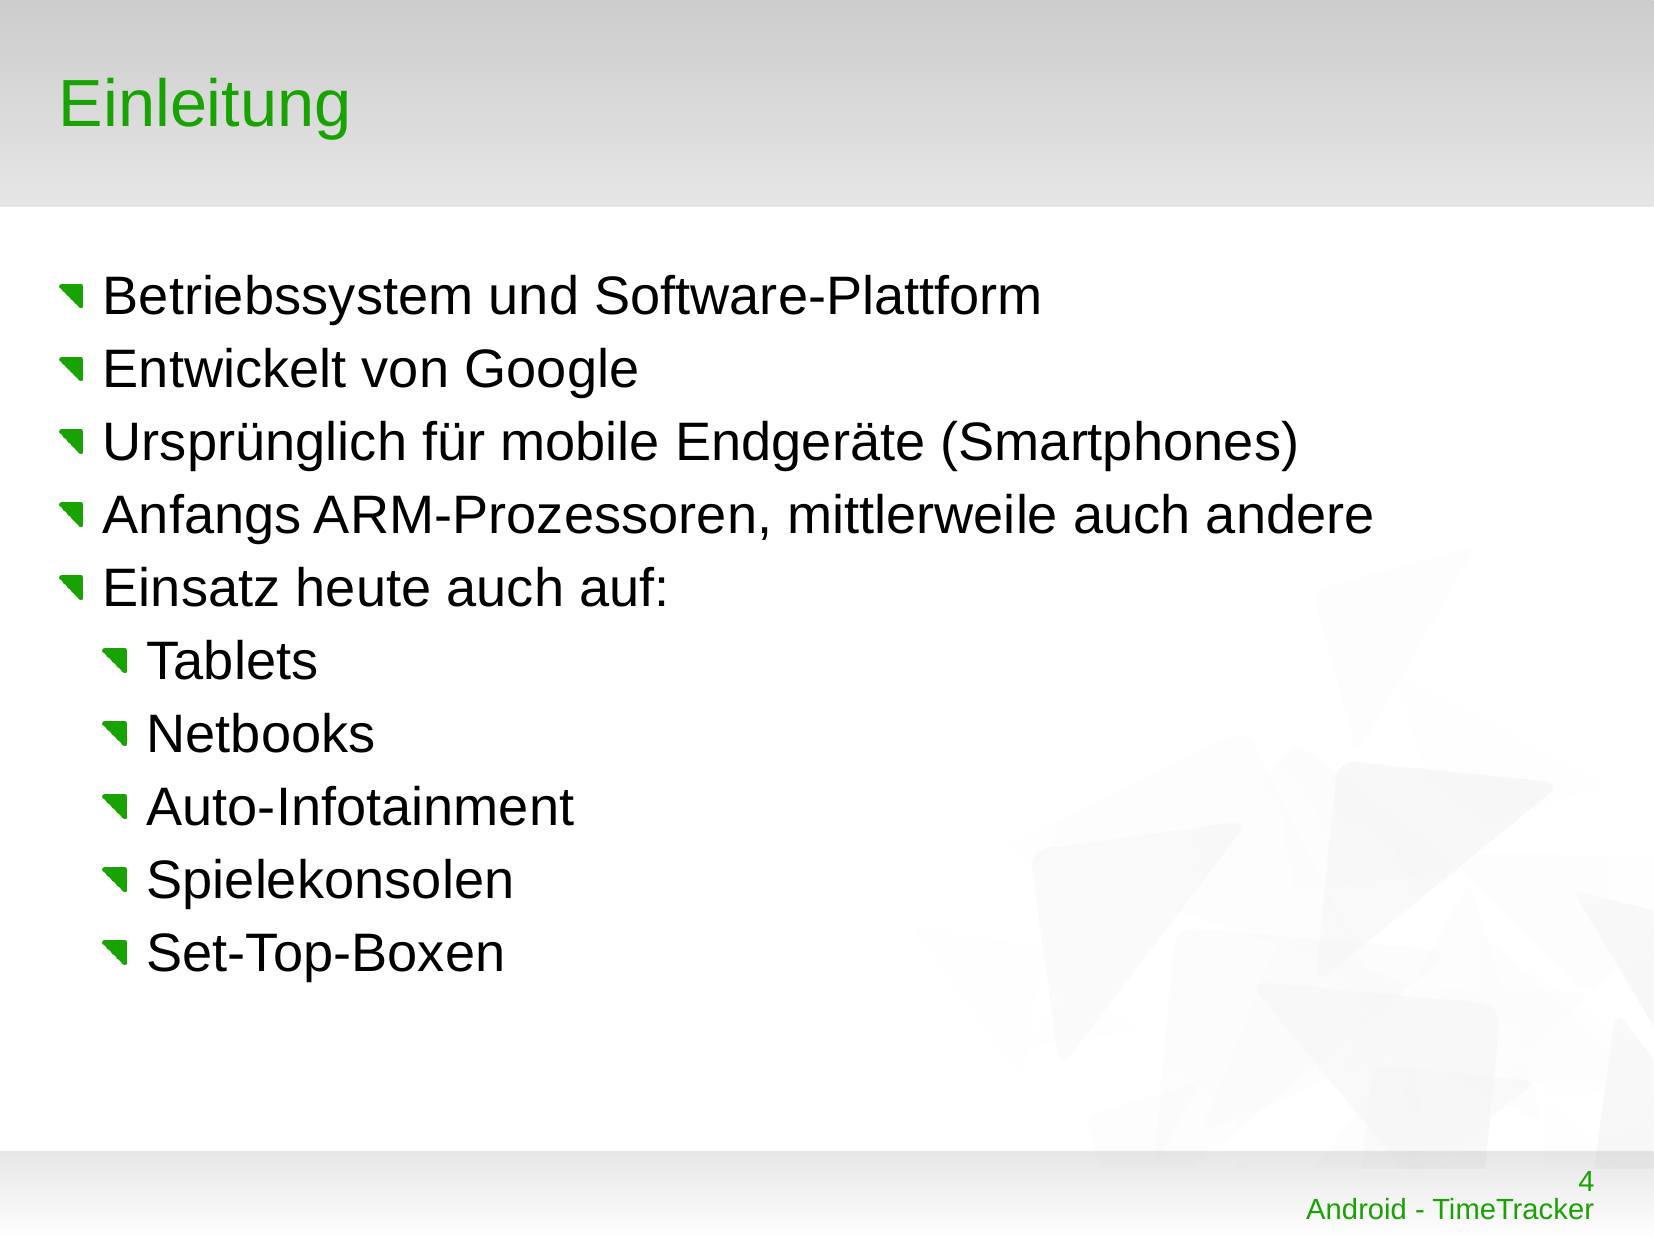

# Einleitung
Betriebssystem und Software-Plattform
Entwickelt von Google
Ursprünglich für mobile Endgeräte (Smartphones)
Anfangs ARM-Prozessoren, mittlerweile auch andere
Einsatz heute auch auf:
Tablets
Netbooks
Auto-Infotainment
Spielekonsolen
Set-Top-Boxen
4
Android - TimeTracker